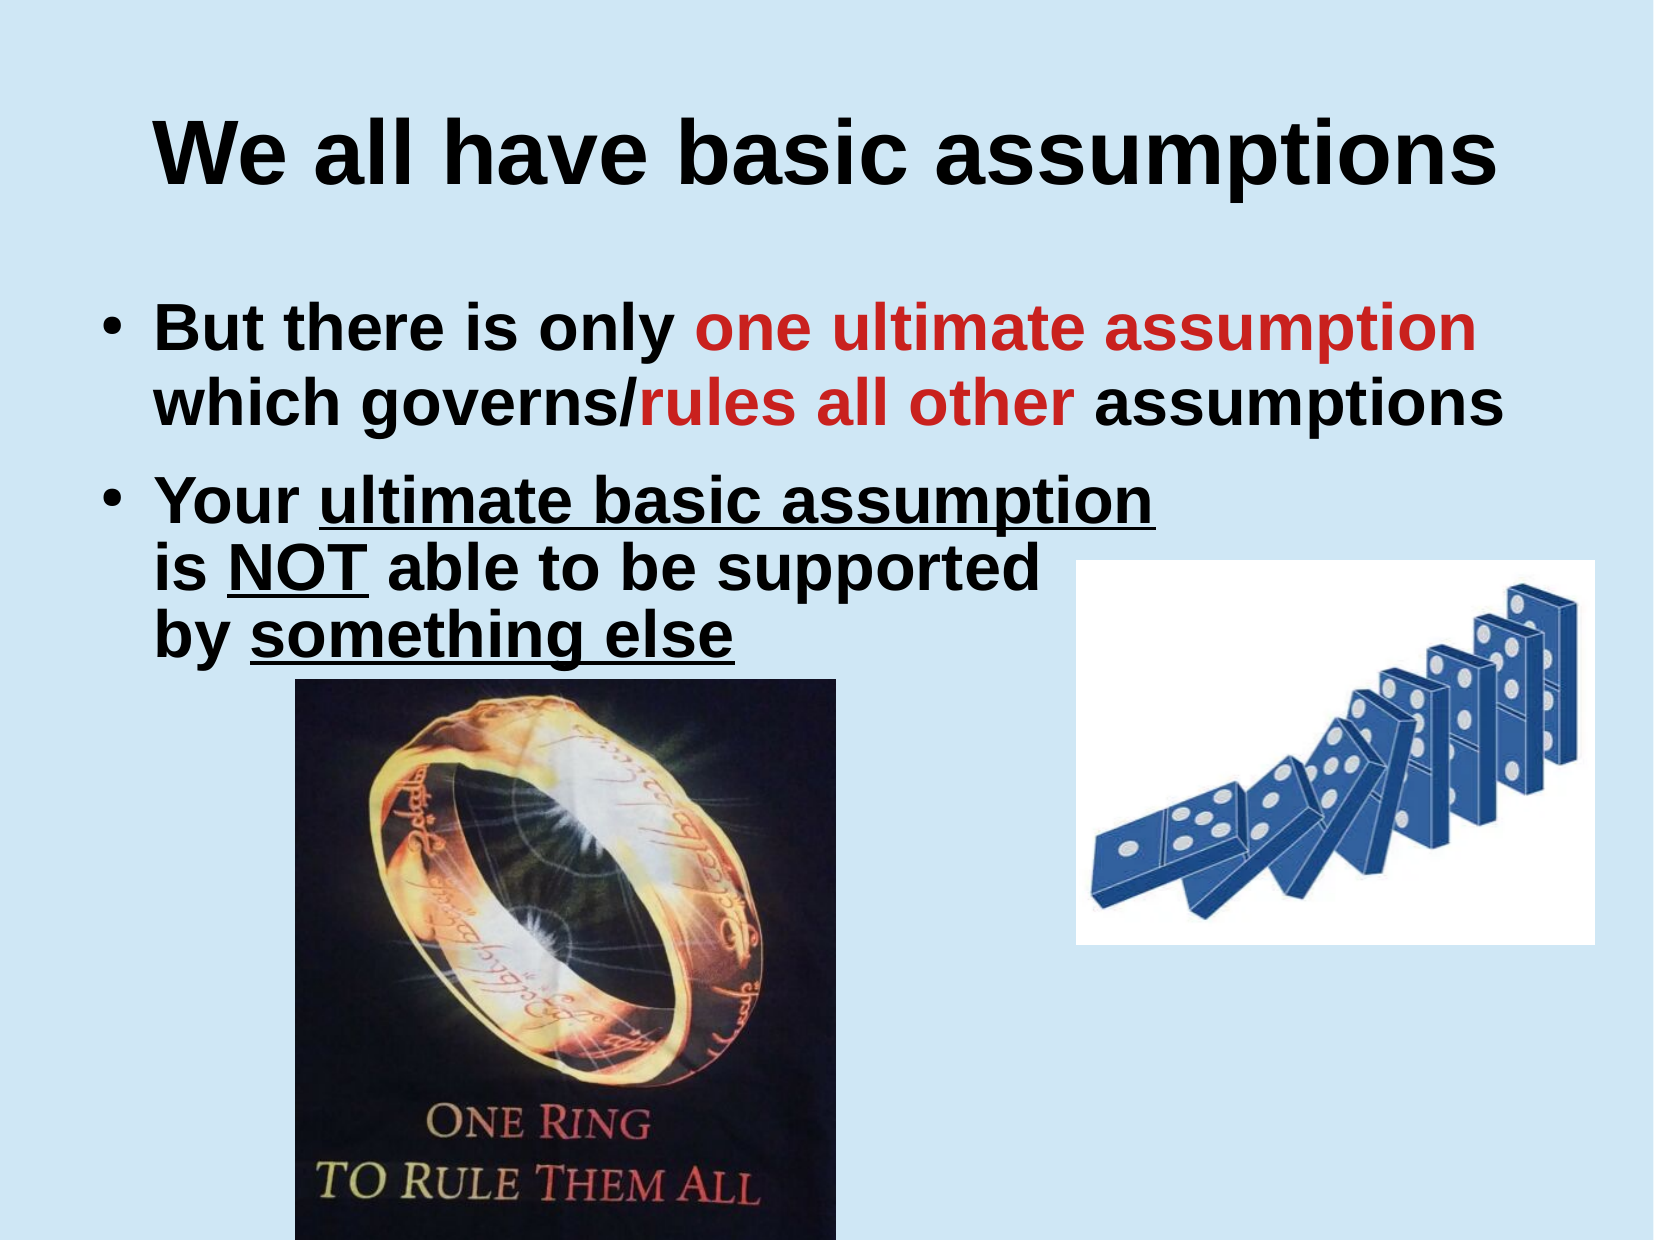

# We all have basic assumptions
But there is only one ultimate assumption
which governs/rules all other assumptions
Your ultimate basic assumption
is NOT able to be supported
by something else